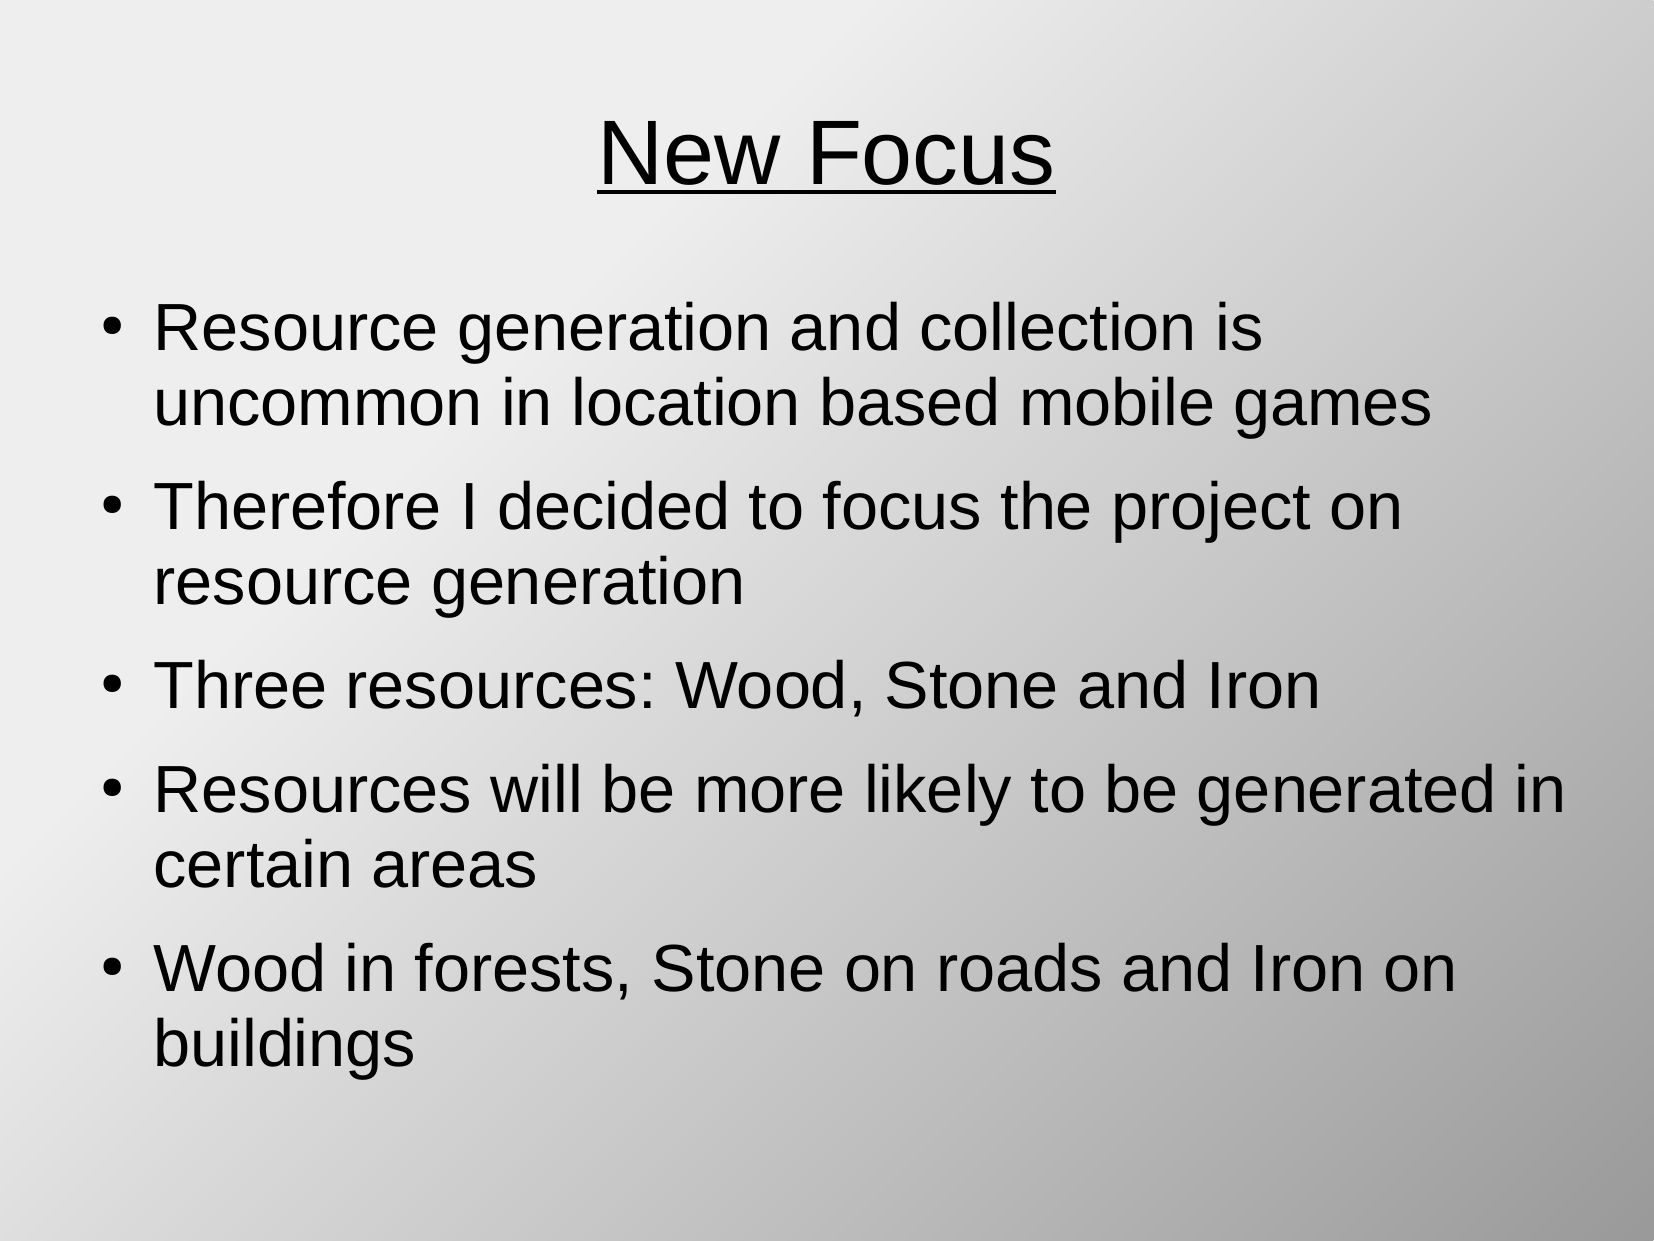

# New Focus
Resource generation and collection is uncommon in location based mobile games
Therefore I decided to focus the project on resource generation
Three resources: Wood, Stone and Iron
Resources will be more likely to be generated in certain areas
Wood in forests, Stone on roads and Iron on buildings